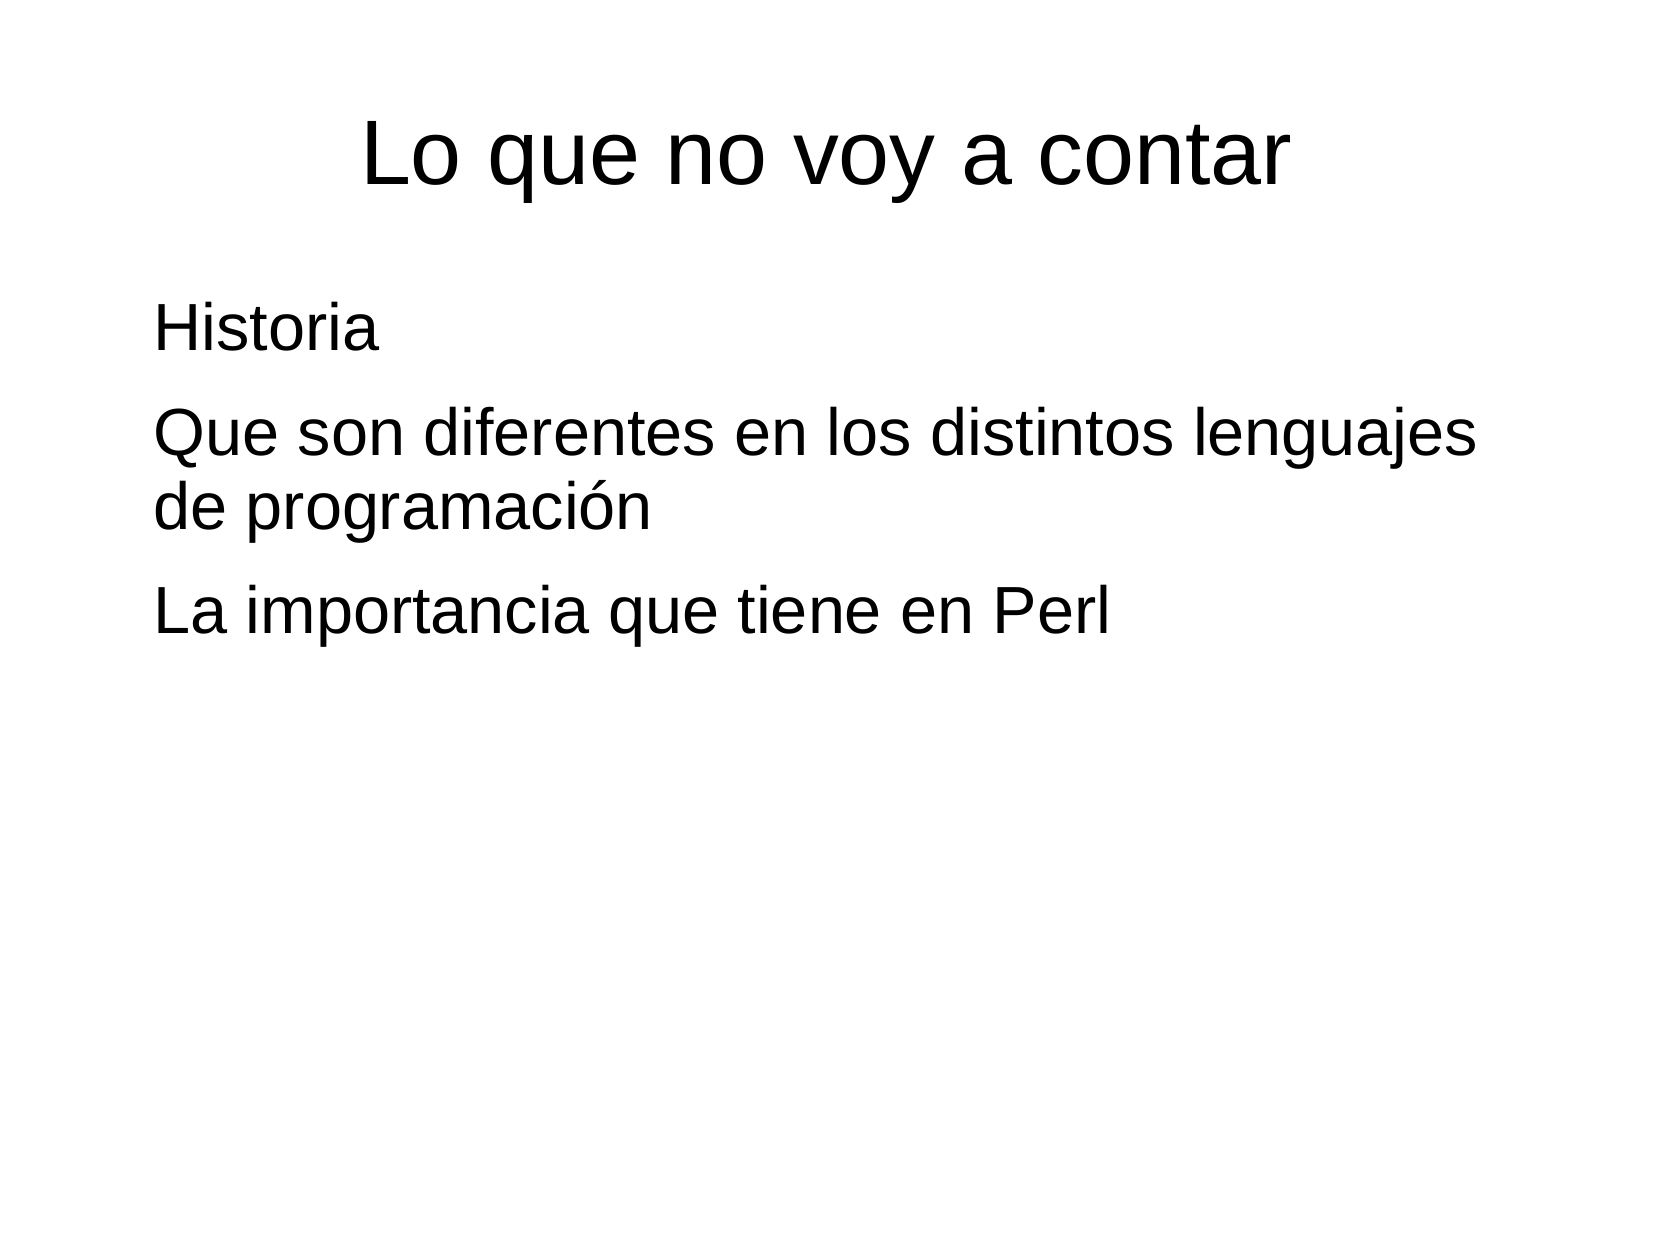

# Lo que no voy a contar
Historia
Que son diferentes en los distintos lenguajes de programación
La importancia que tiene en Perl